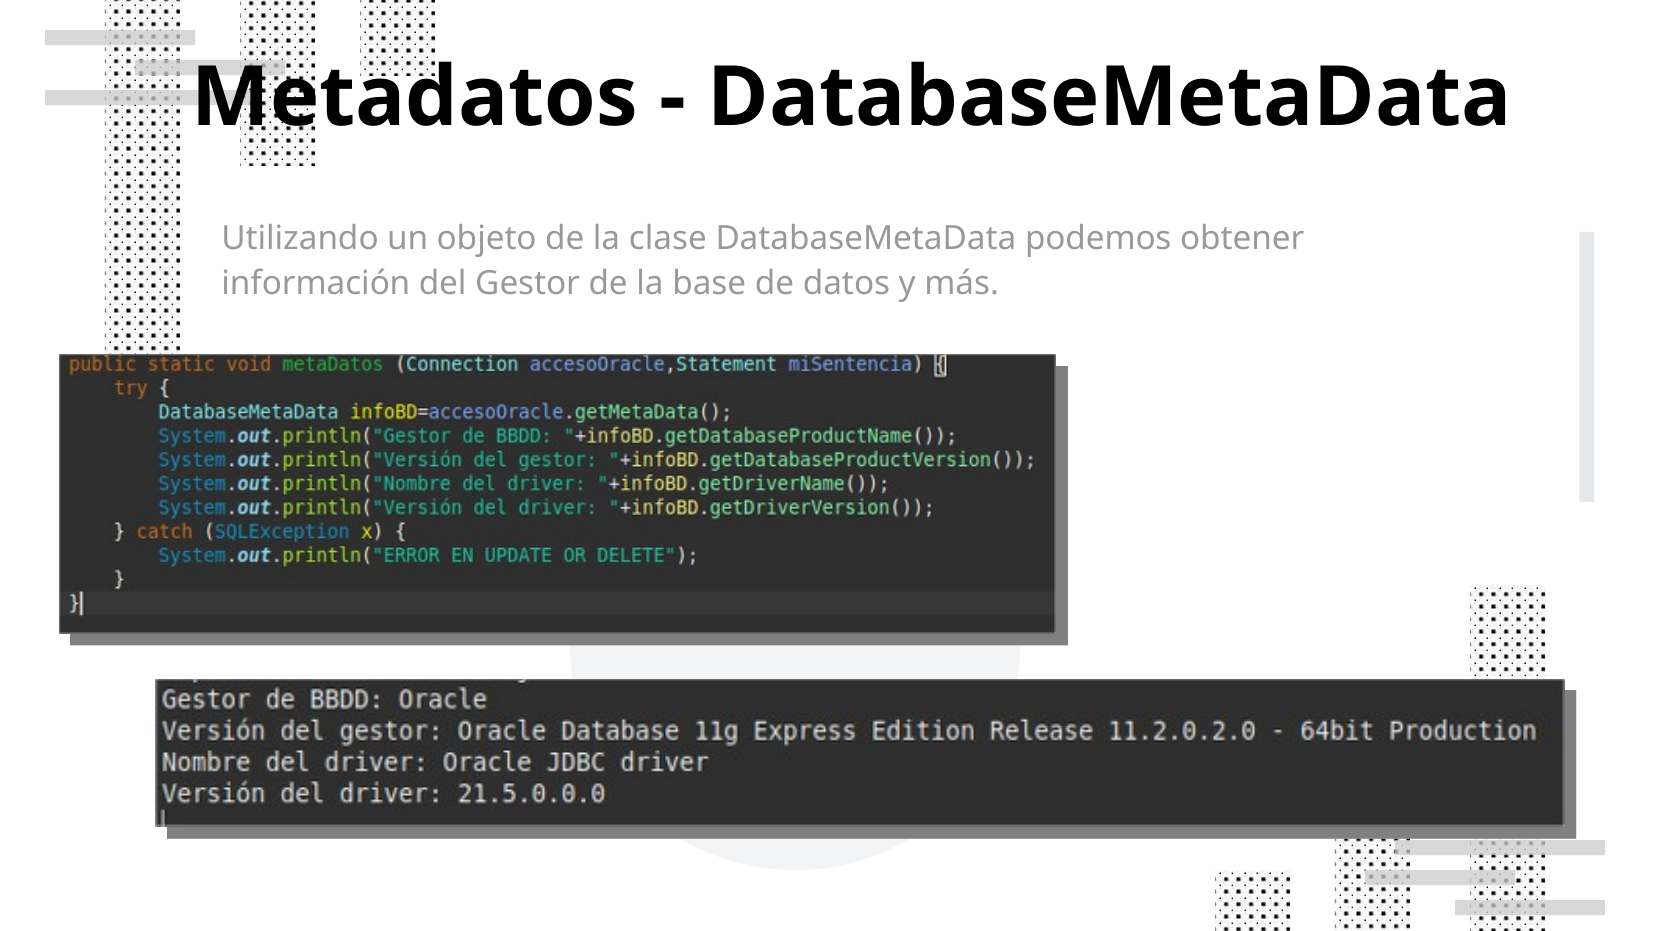

Metadatos - DatabaseMetaData
Utilizando un objeto de la clase DatabaseMetaData podemos obtener información del Gestor de la base de datos y más.